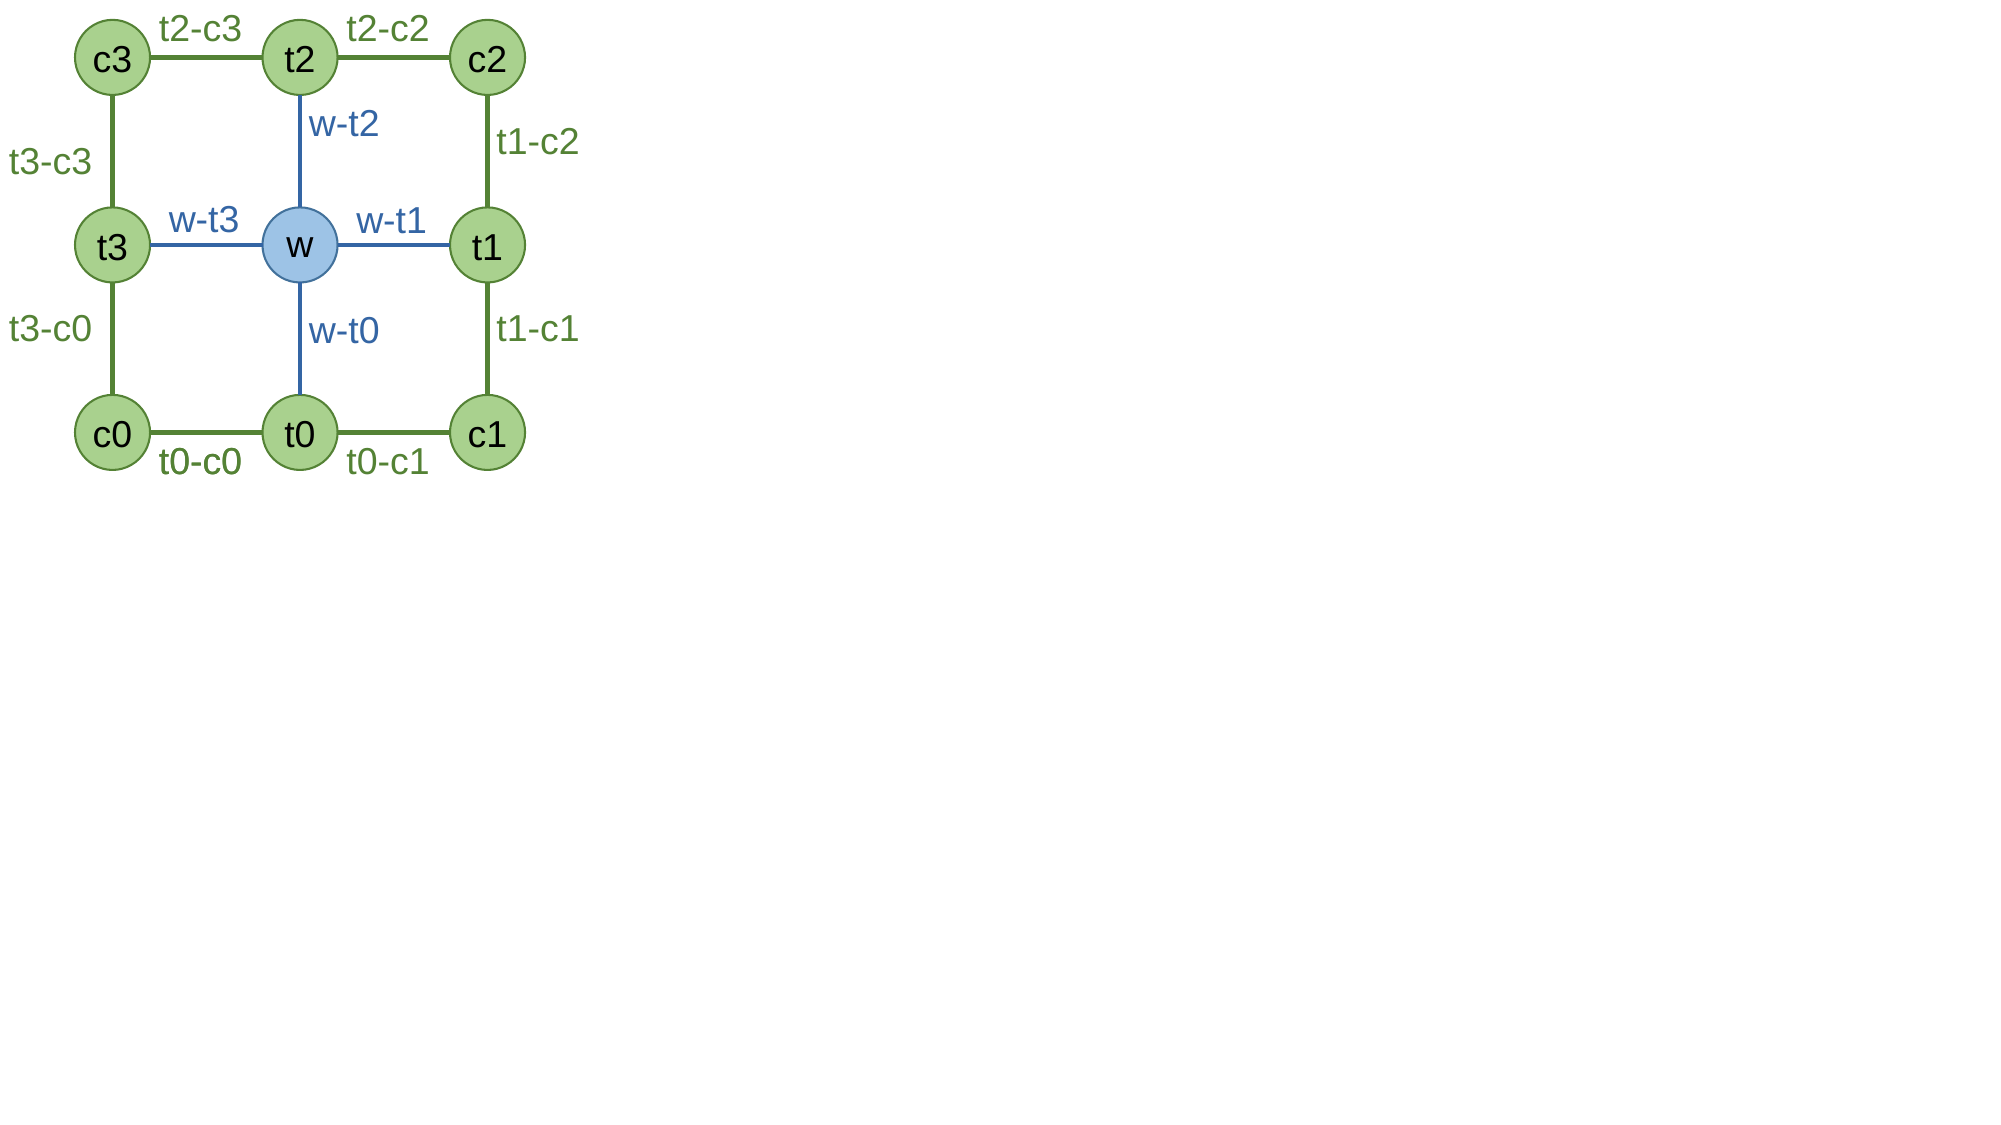

t2-c3
t2-c2
c3
t2
c2
w-t2
t1-c2
t3-c3
w-t3
w-t1
t3
w
t1
t3-c0
t1-c1
w-t0
c0
t0
c1
t0-c0
t0-c0
t0-c1